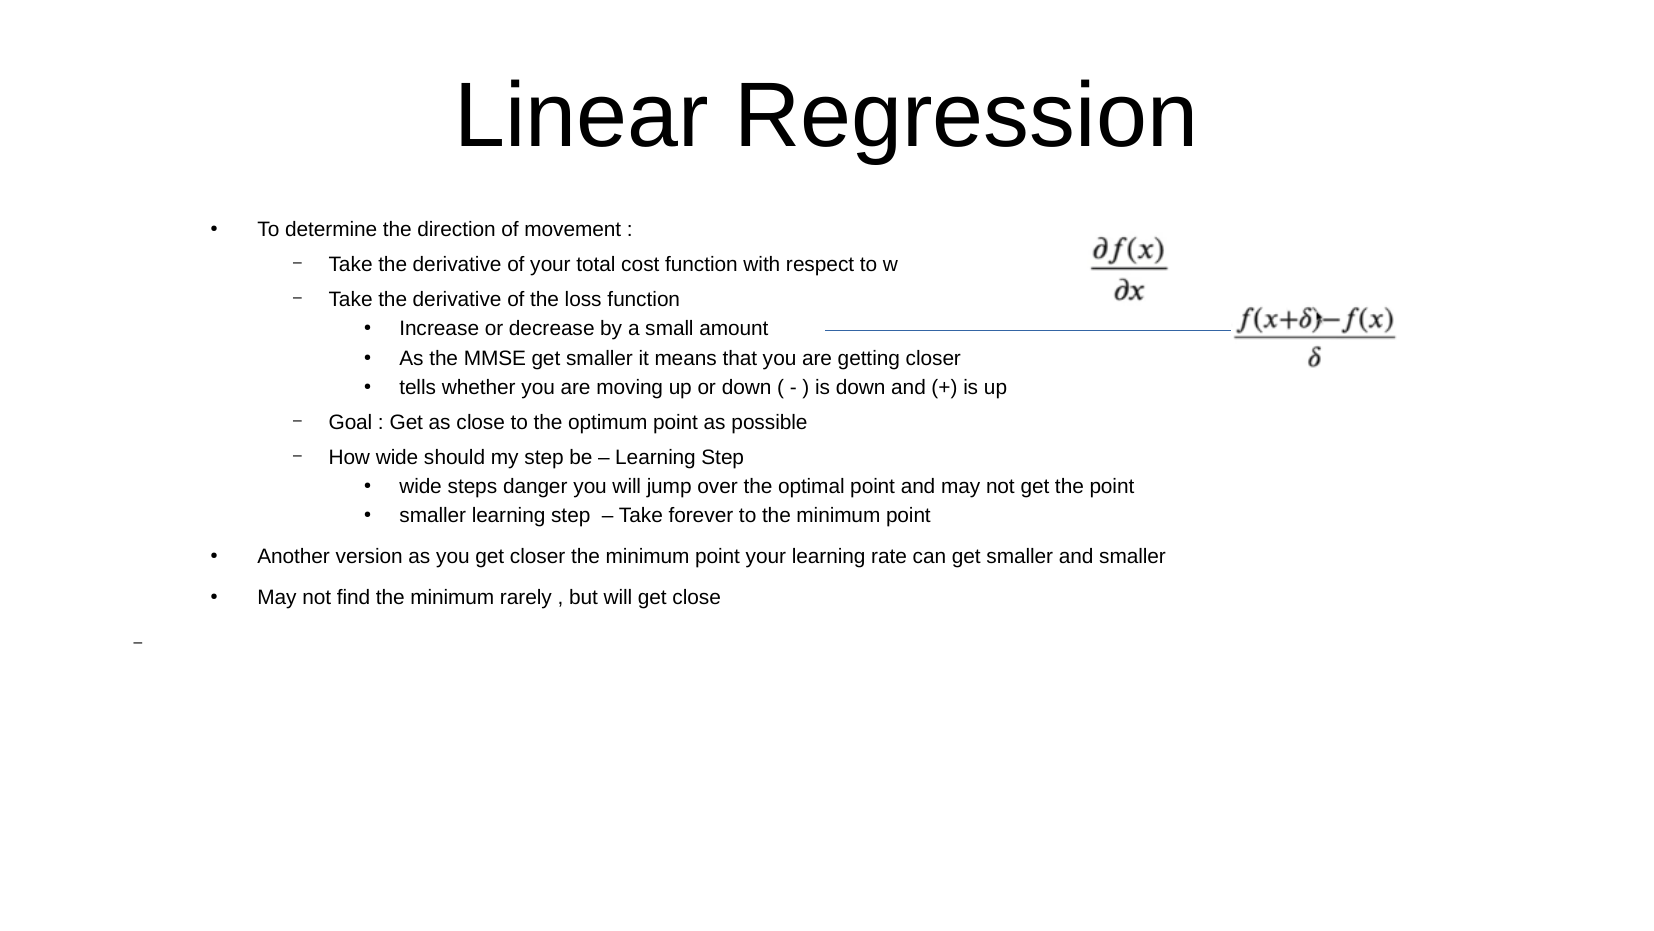

# Linear Regression
To determine the direction of movement :
Take the derivative of your total cost function with respect to w
Take the derivative of the loss function
Increase or decrease by a small amount
As the MMSE get smaller it means that you are getting closer
tells whether you are moving up or down ( - ) is down and (+) is up
Goal : Get as close to the optimum point as possible
How wide should my step be – Learning Step
wide steps danger you will jump over the optimal point and may not get the point
smaller learning step – Take forever to the minimum point
Another version as you get closer the minimum point your learning rate can get smaller and smaller
May not find the minimum rarely , but will get close